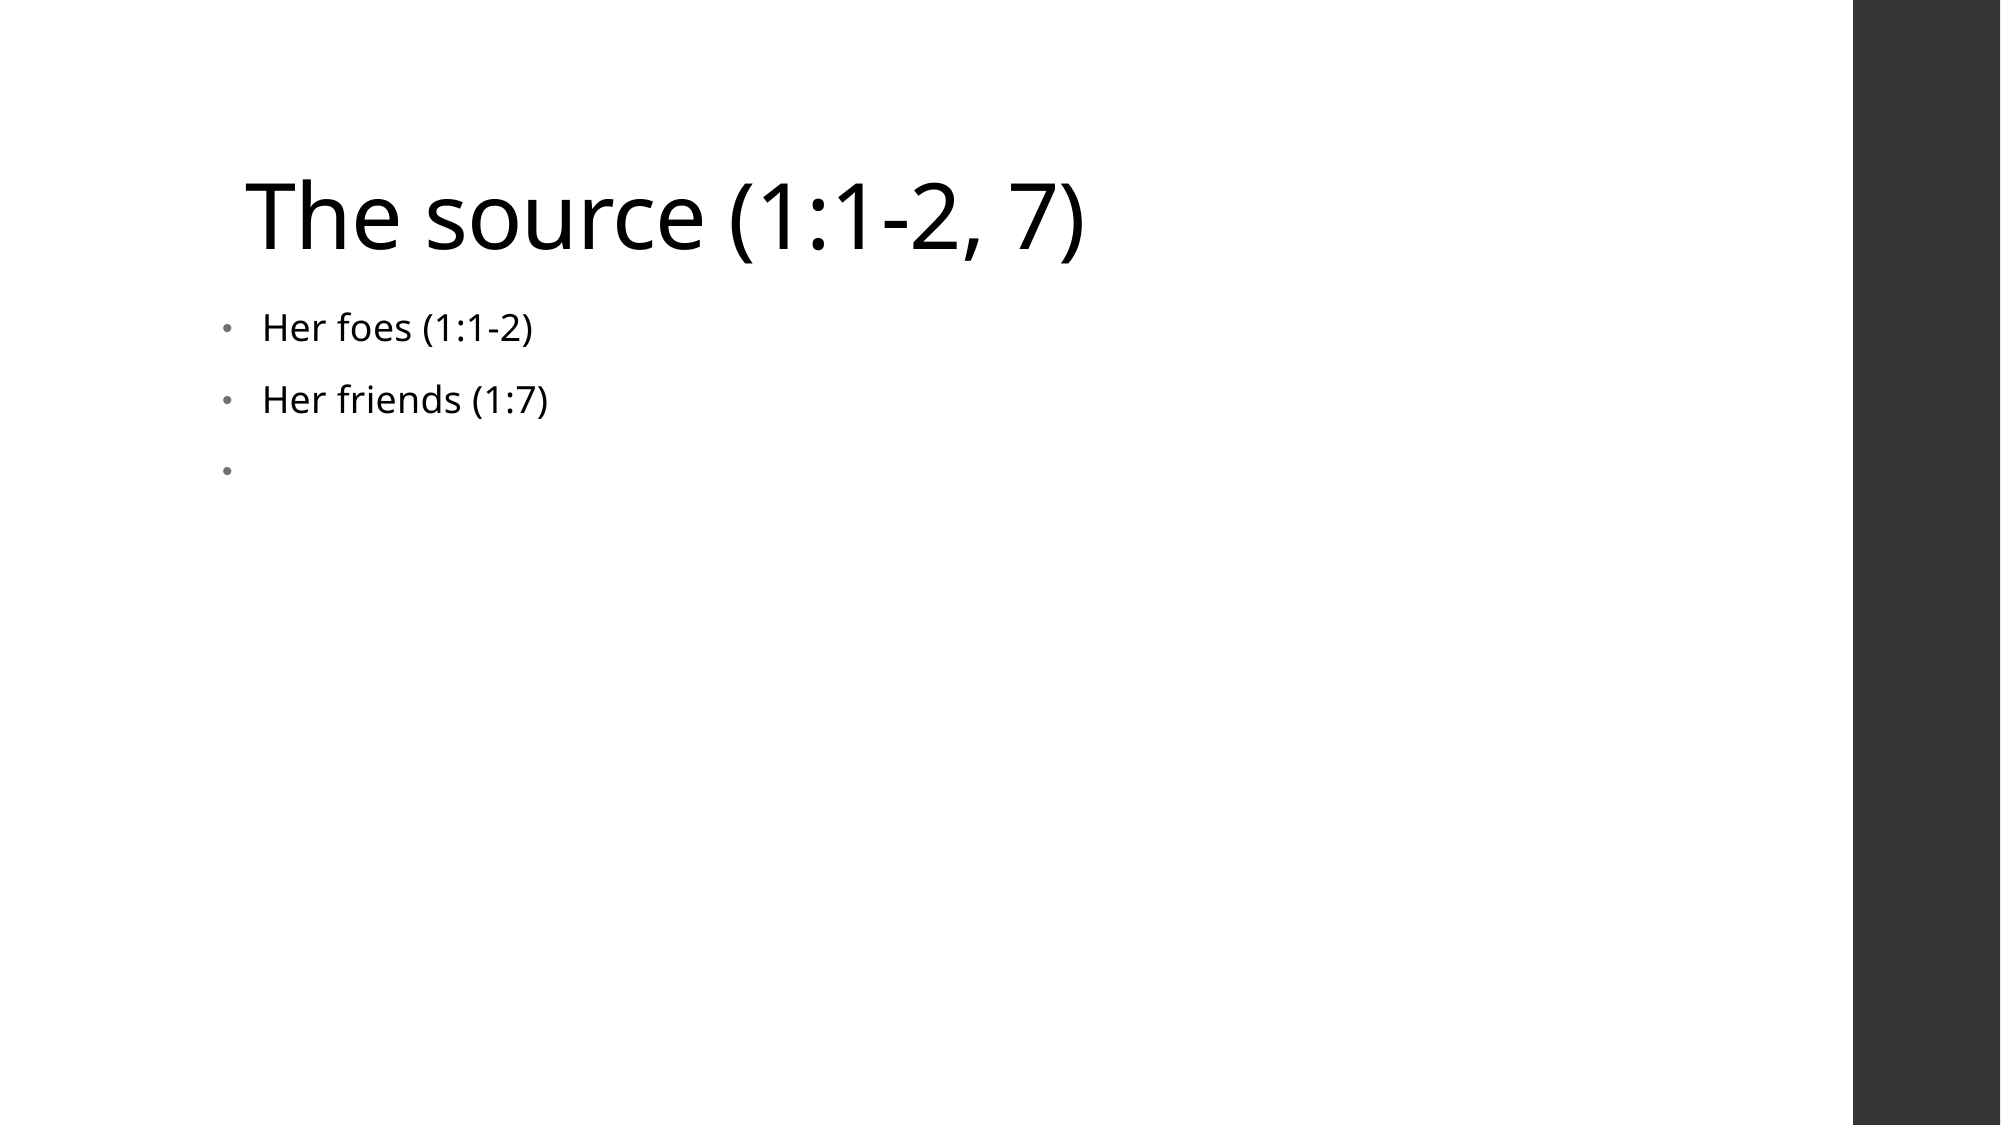

# The source (1:1-2, 7)
 Her foes (1:1-2)
 Her friends (1:7)